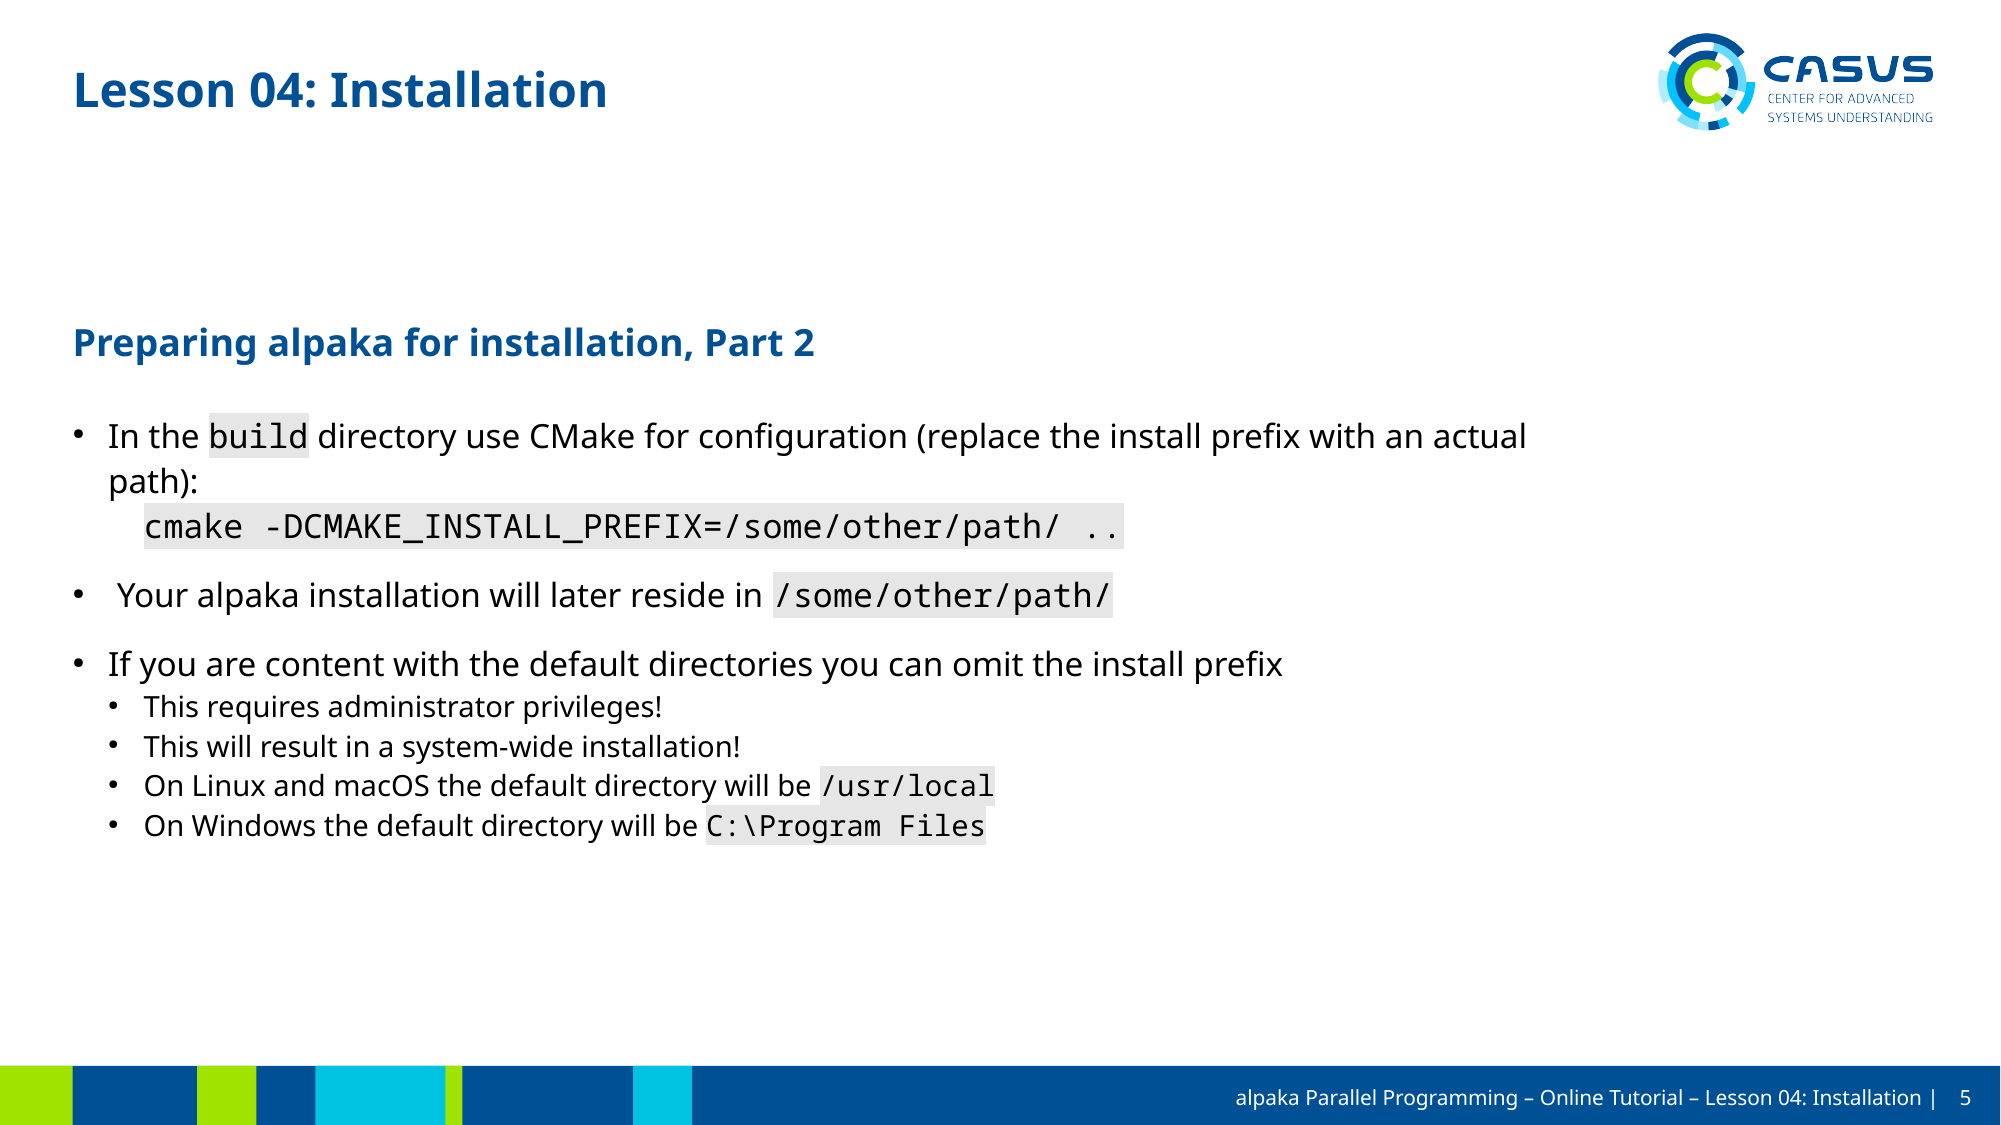

# Lesson 04: Installation
Preparing alpaka for installation, Part 2
In the build directory use CMake for configuration (replace the install prefix with an actual path):
cmake -DCMAKE_INSTALL_PREFIX=/some/other/path/ ..
 Your alpaka installation will later reside in /some/other/path/
If you are content with the default directories you can omit the install prefix
This requires administrator privileges!
This will result in a system-wide installation!
On Linux and macOS the default directory will be /usr/local
On Windows the default directory will be C:\Program Files
alpaka Parallel Programming – Online Tutorial – Lesson 04: Installation
5